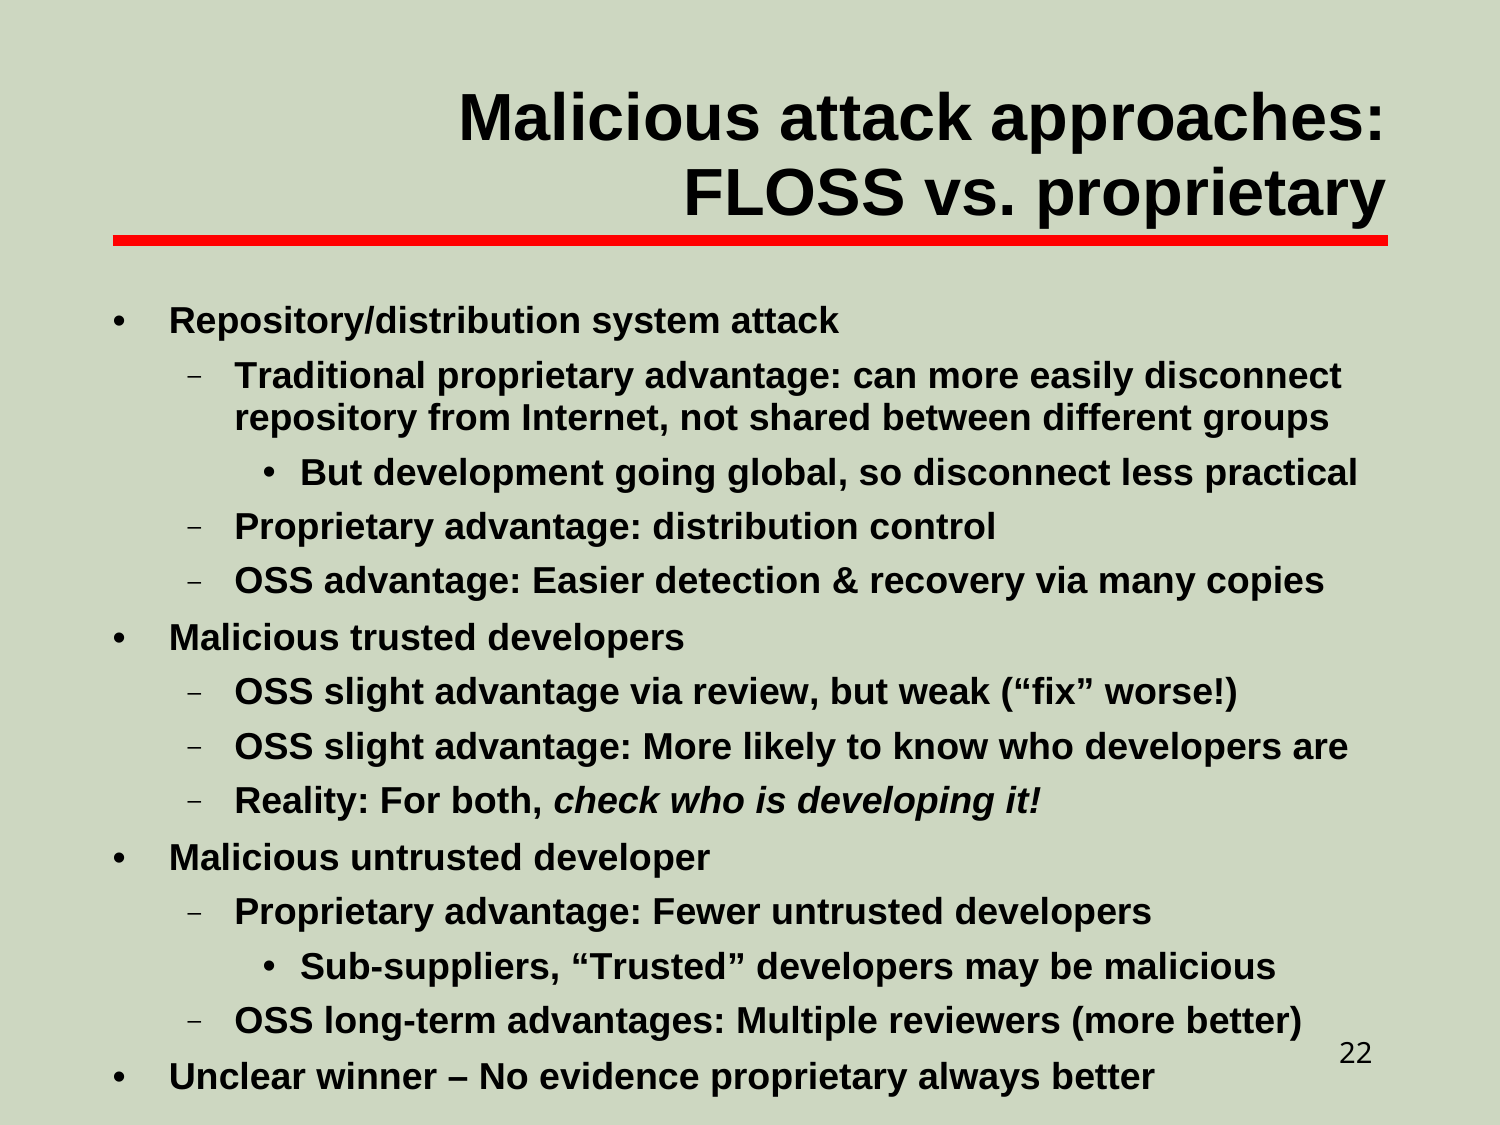

# Malicious attack approaches: FLOSS vs. proprietary
Repository/distribution system attack
Traditional proprietary advantage: can more easily disconnect repository from Internet, not shared between different groups
But development going global, so disconnect less practical
Proprietary advantage: distribution control
OSS advantage: Easier detection & recovery via many copies
Malicious trusted developers
OSS slight advantage via review, but weak (“fix” worse!)
OSS slight advantage: More likely to know who developers are
Reality: For both, check who is developing it!
Malicious untrusted developer
Proprietary advantage: Fewer untrusted developers
Sub-suppliers, “Trusted” developers may be malicious
OSS long-term advantages: Multiple reviewers (more better)
Unclear winner – No evidence proprietary always better